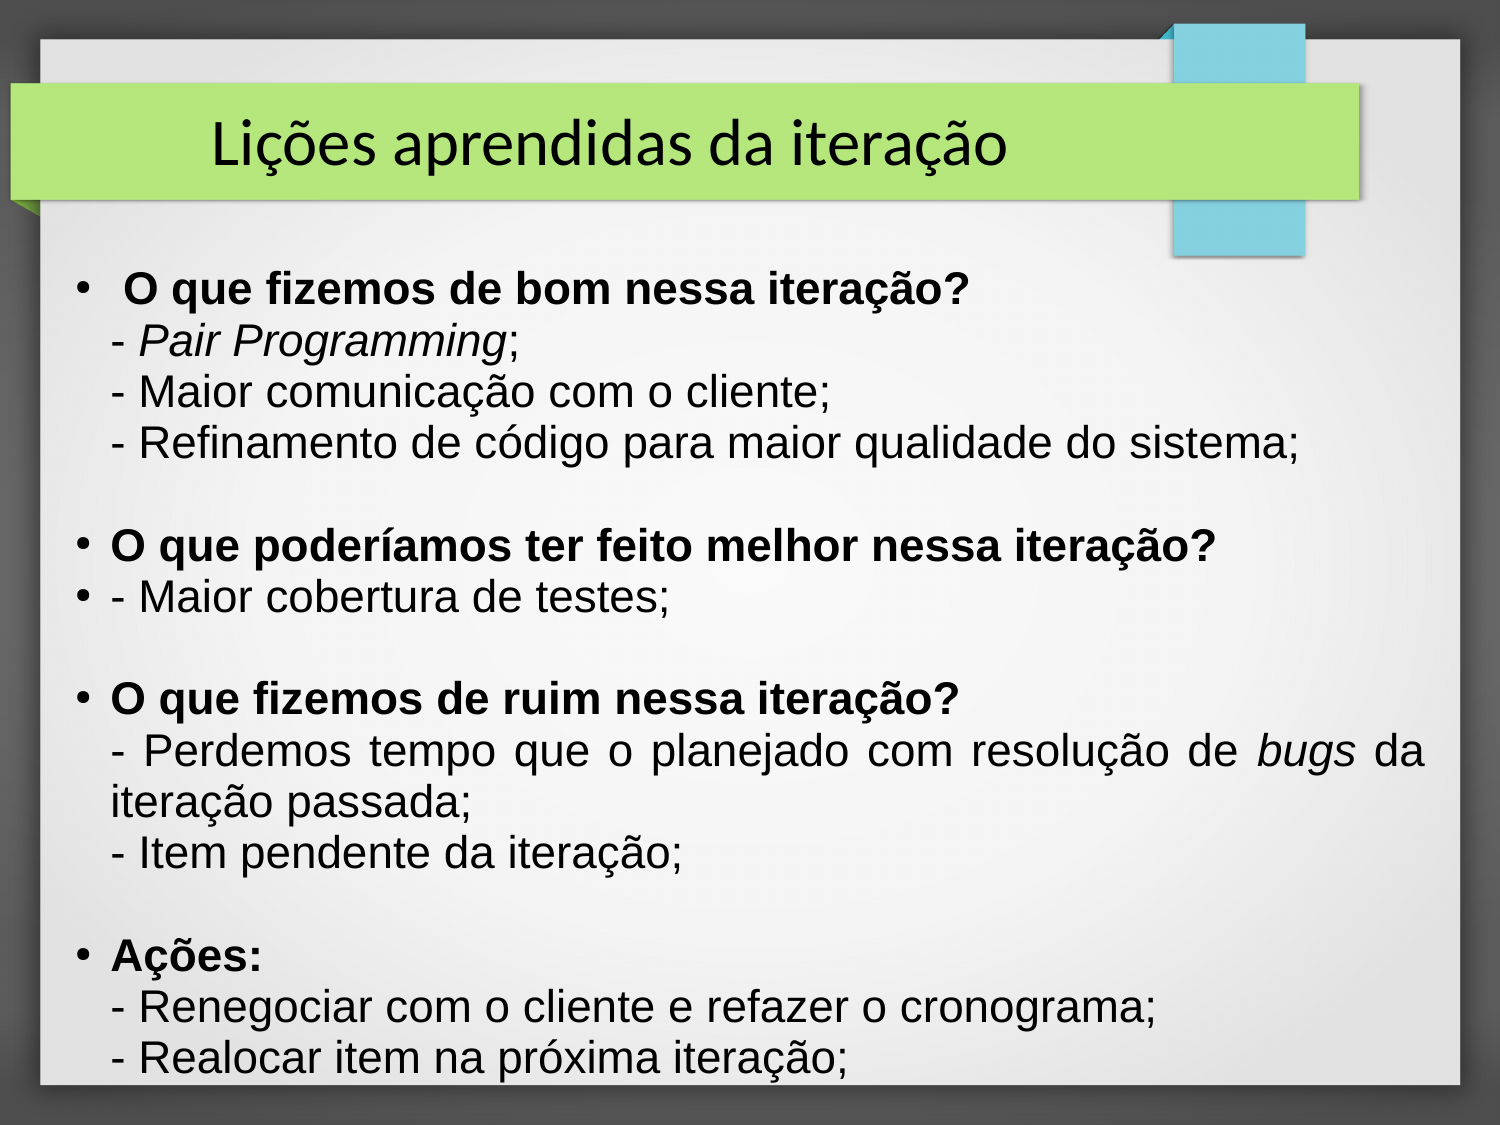

Lições aprendidas da iteração
# O que fizemos de bom nessa iteração?
- Pair Programming;
- Maior comunicação com o cliente;
- Refinamento de código para maior qualidade do sistema;
O que poderíamos ter feito melhor nessa iteração?
- Maior cobertura de testes;
O que fizemos de ruim nessa iteração?
- Perdemos tempo que o planejado com resolução de bugs da iteração passada;
- Item pendente da iteração;
Ações:
- Renegociar com o cliente e refazer o cronograma;
- Realocar item na próxima iteração;